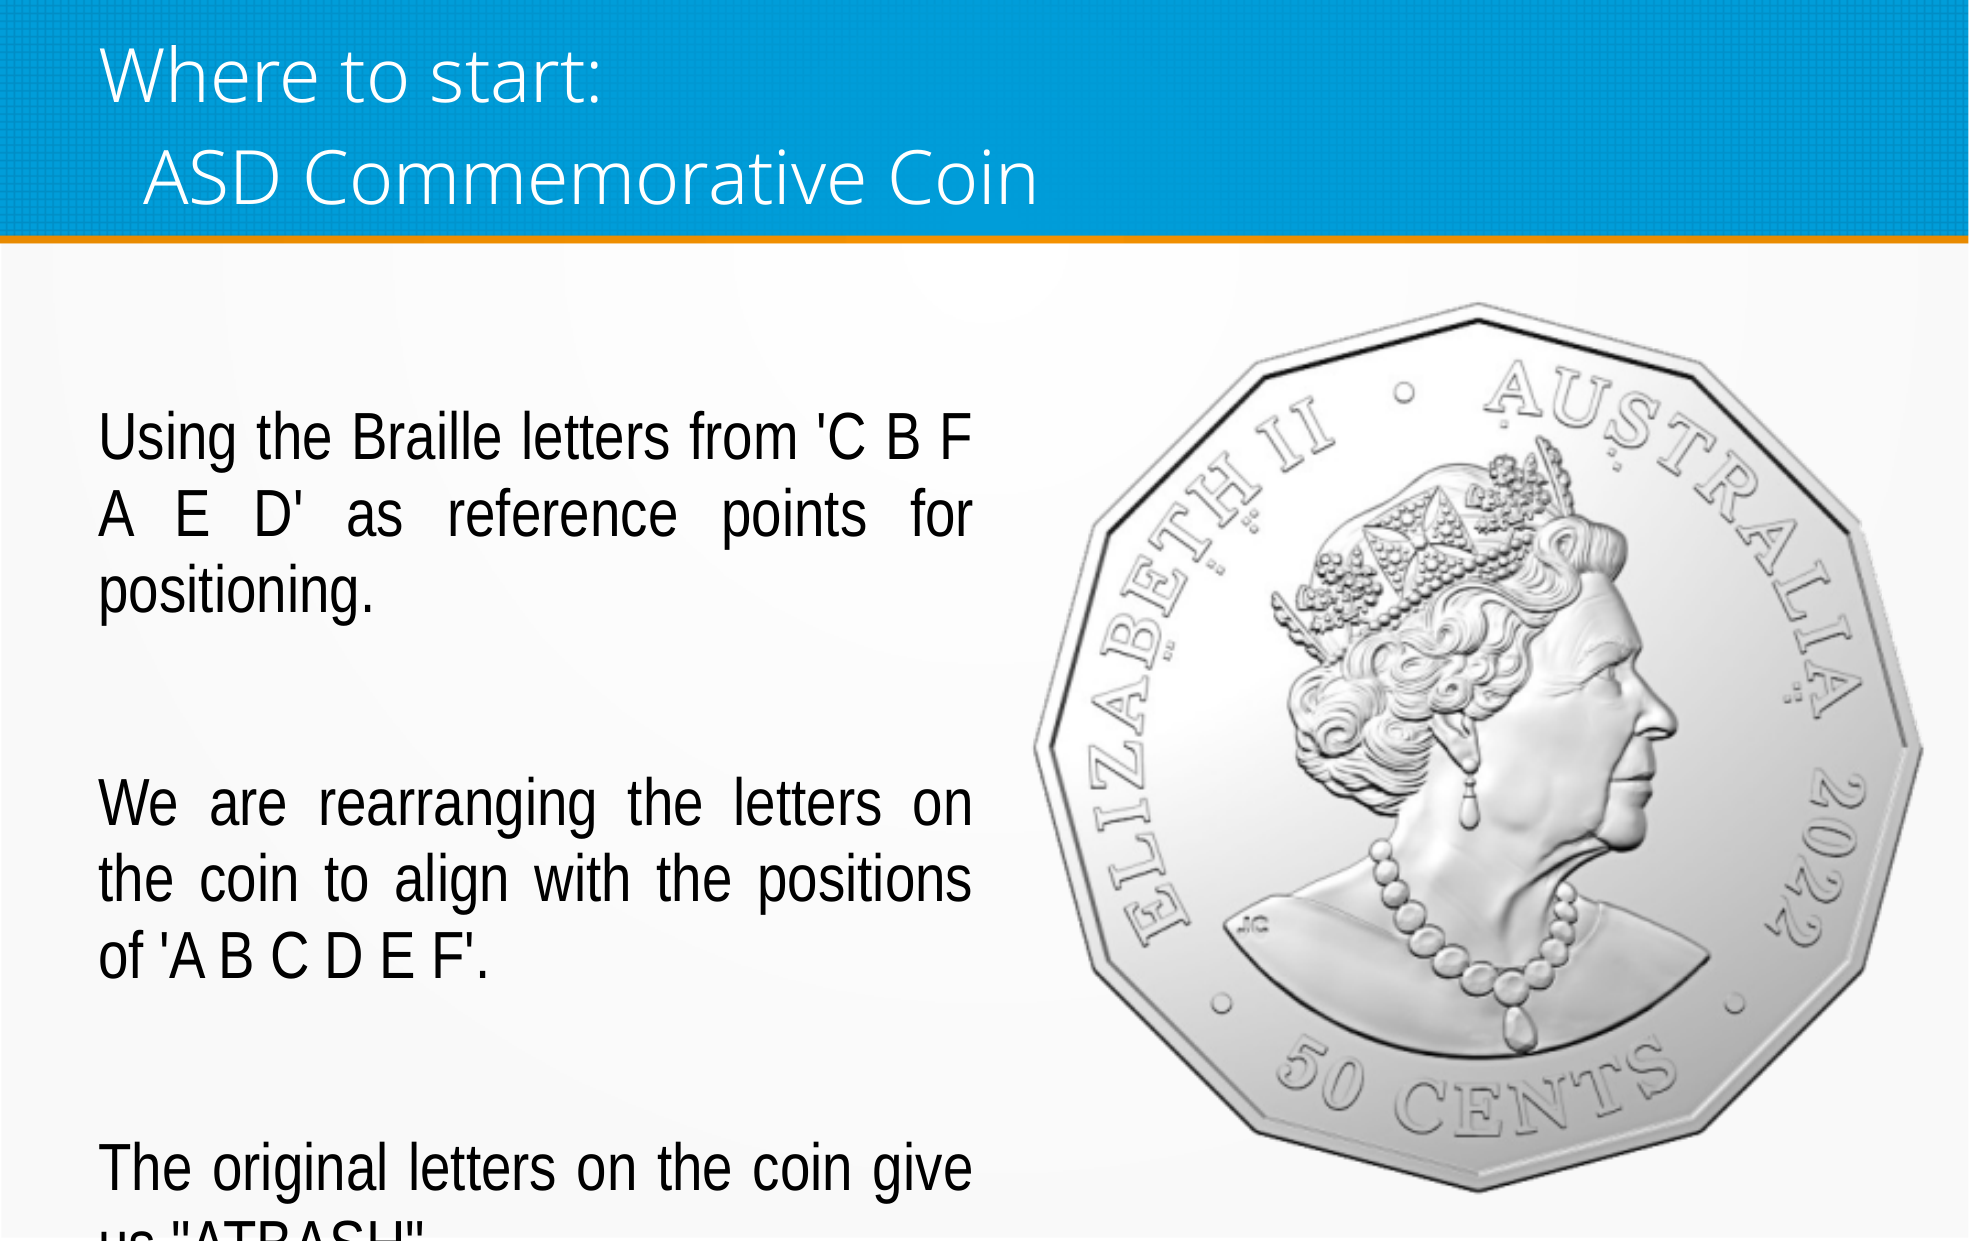

# Where to start: ASD Commemorative Coin
Using the Braille letters from 'C B F A E D' as reference points for positioning.
We are rearranging the letters on the coin to align with the positions of 'A B C D E F'.
The original letters on the coin give us "ATBASH".